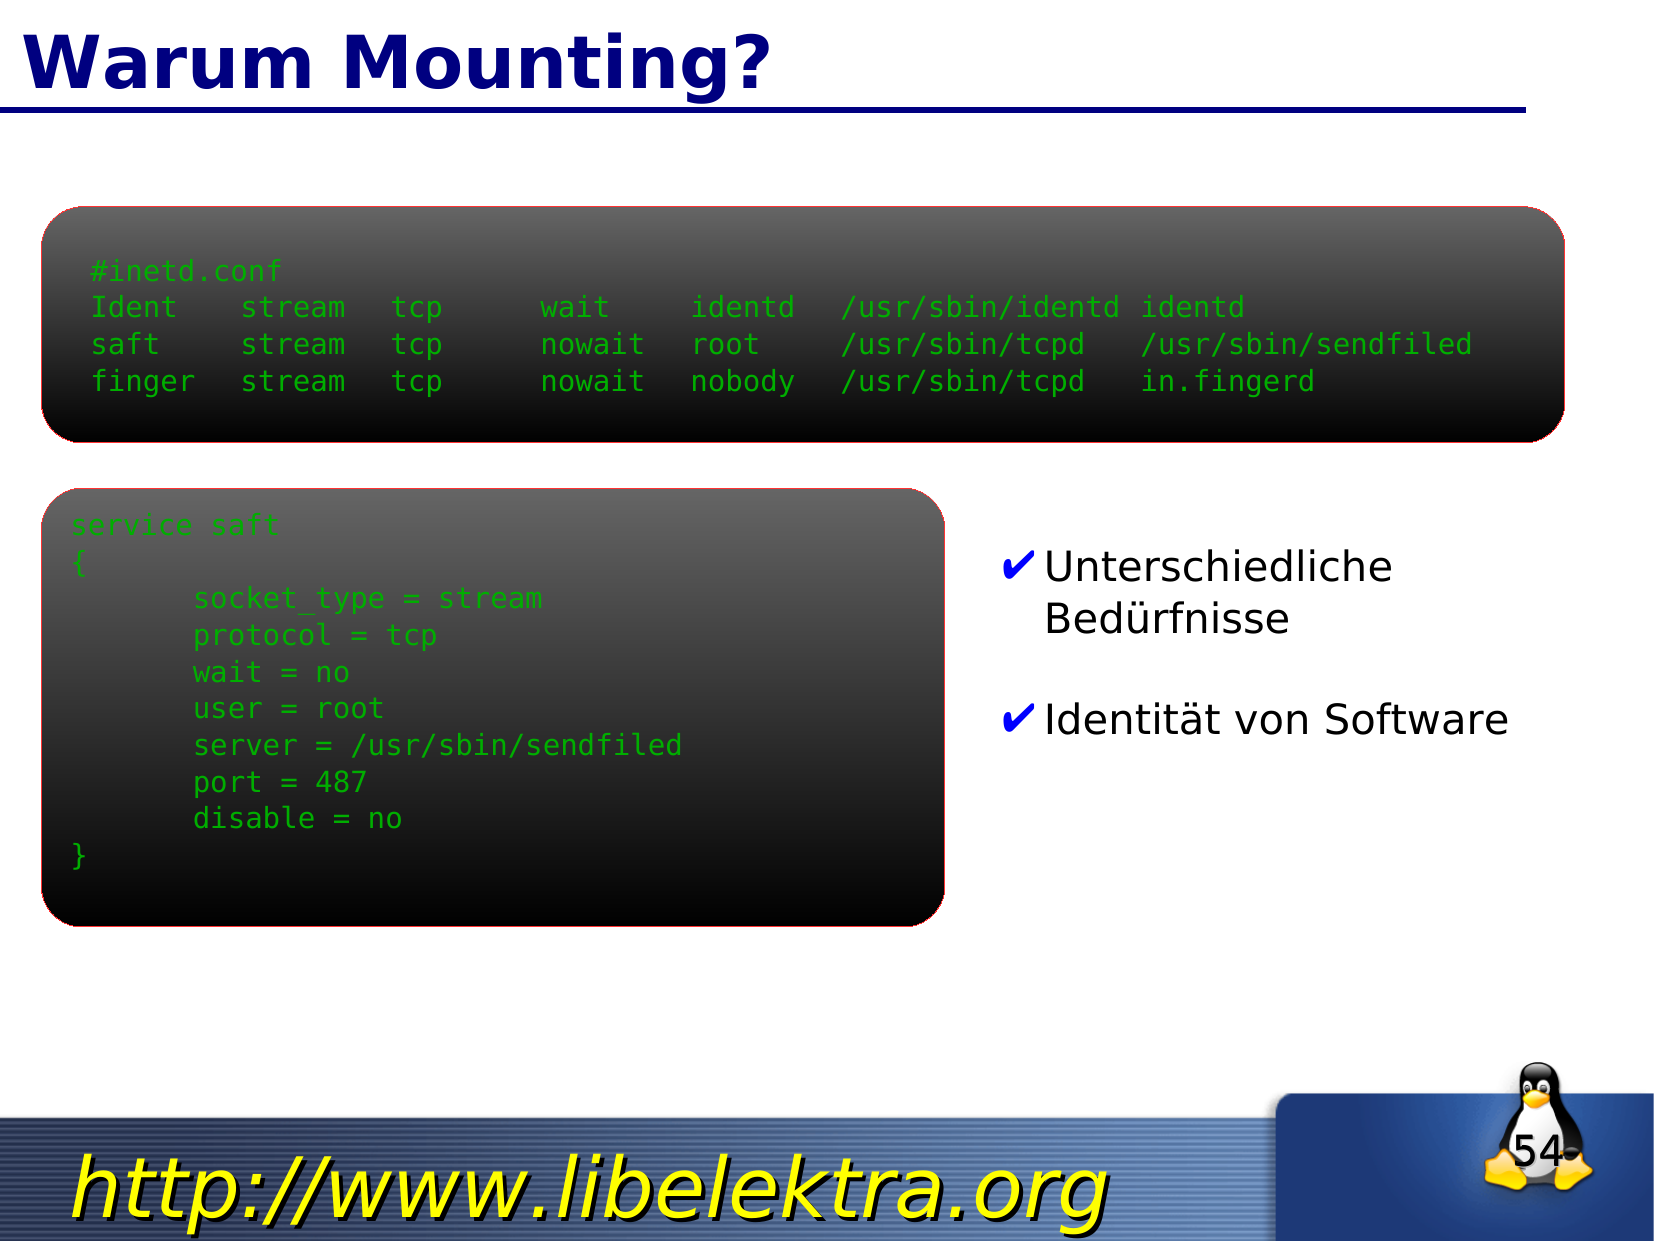

Warum Mounting?
#inetd.conf
Ident	stream	tcp	wait	identd	/usr/sbin/identd	identd
saft	stream	tcp	nowait	root	/usr/sbin/tcpd	/usr/sbin/sendfiled
finger	stream	tcp	nowait	nobody	/usr/sbin/tcpd	in.fingerd
service saft
{
 socket_type = stream
 protocol = tcp
 wait = no
 user = root
 server = /usr/sbin/sendfiled
 port = 487
 disable = no
}
# Unterschiedliche Bedürfnisse
Identität von Software